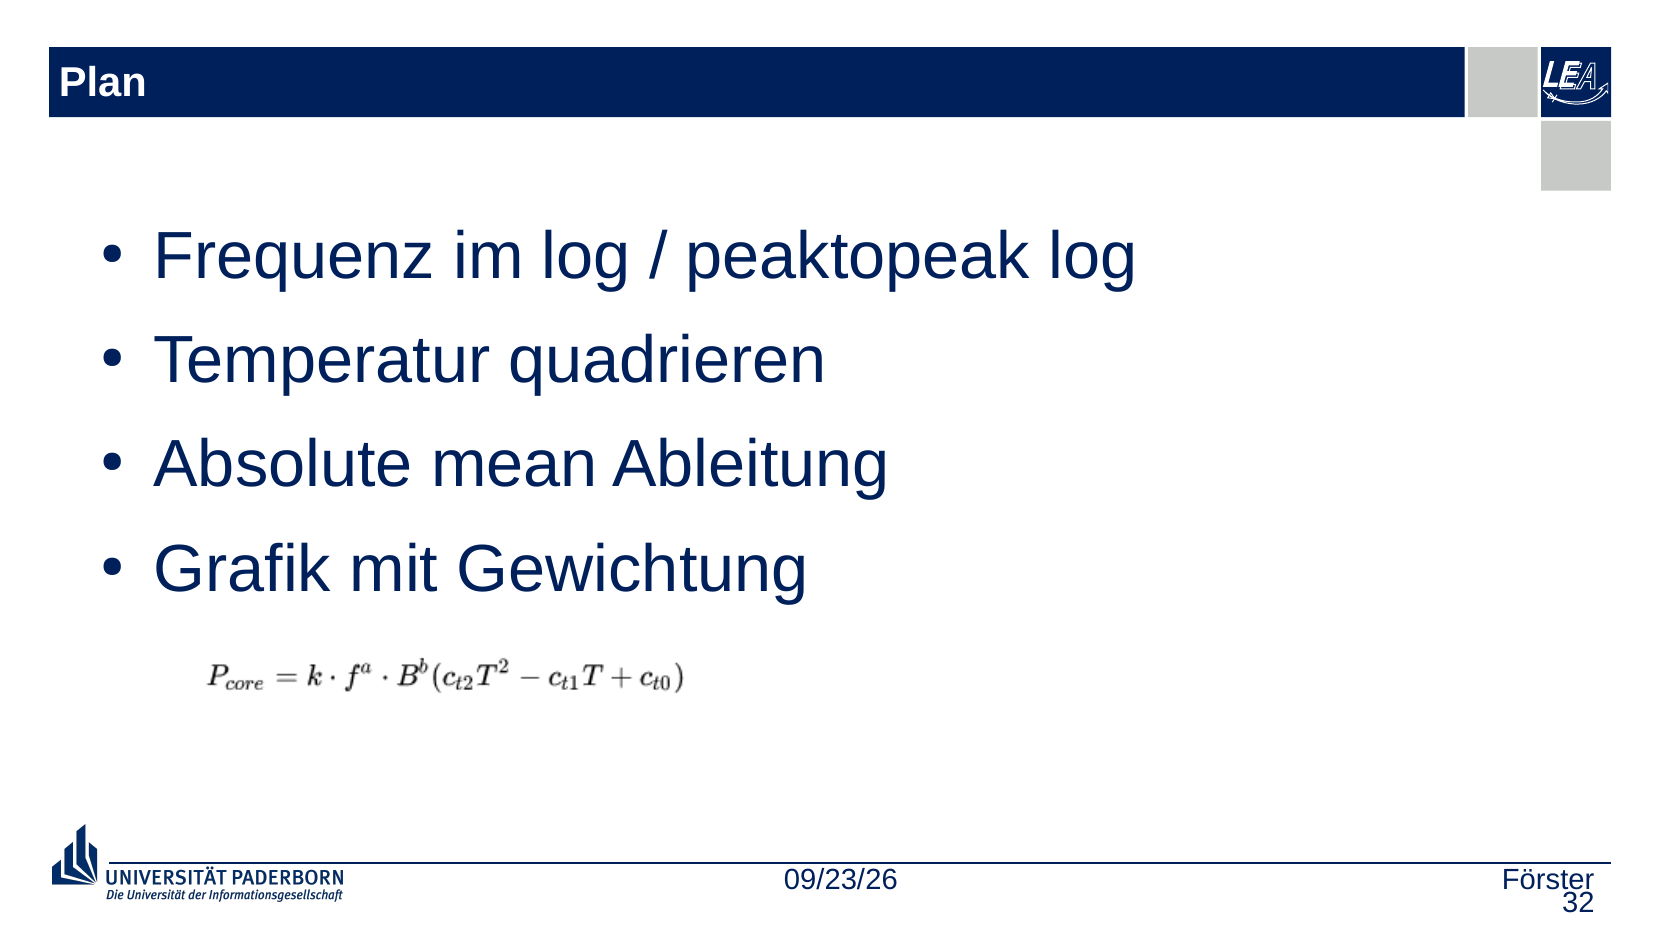

# Plan
Frequenz im log / peaktopeak log
Temperatur quadrieren
Absolute mean Ableitung
Grafik mit Gewichtung
Förster
32